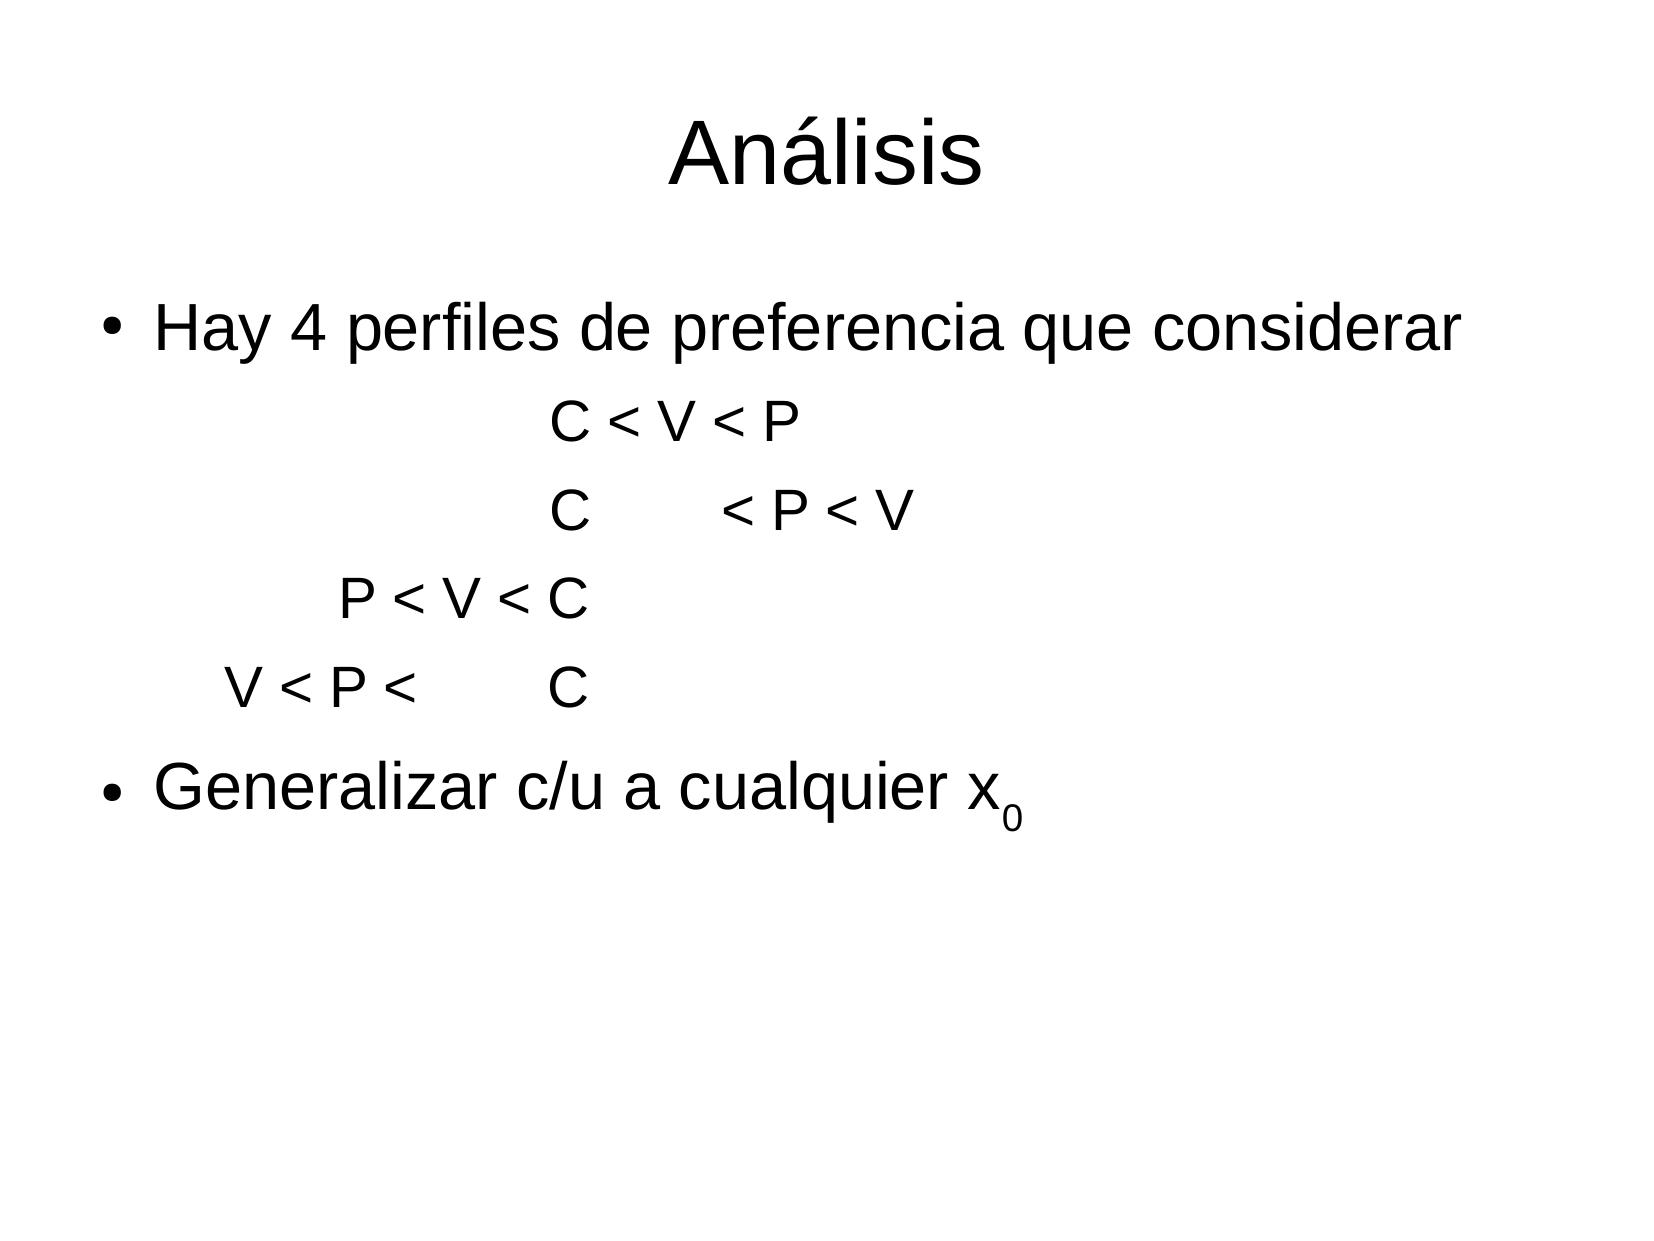

# Análisis
Hay 4 perfiles de preferencia que considerar
 C < V < P
 C < P < V
 P < V < C
V < P < C
Generalizar c/u a cualquier x0